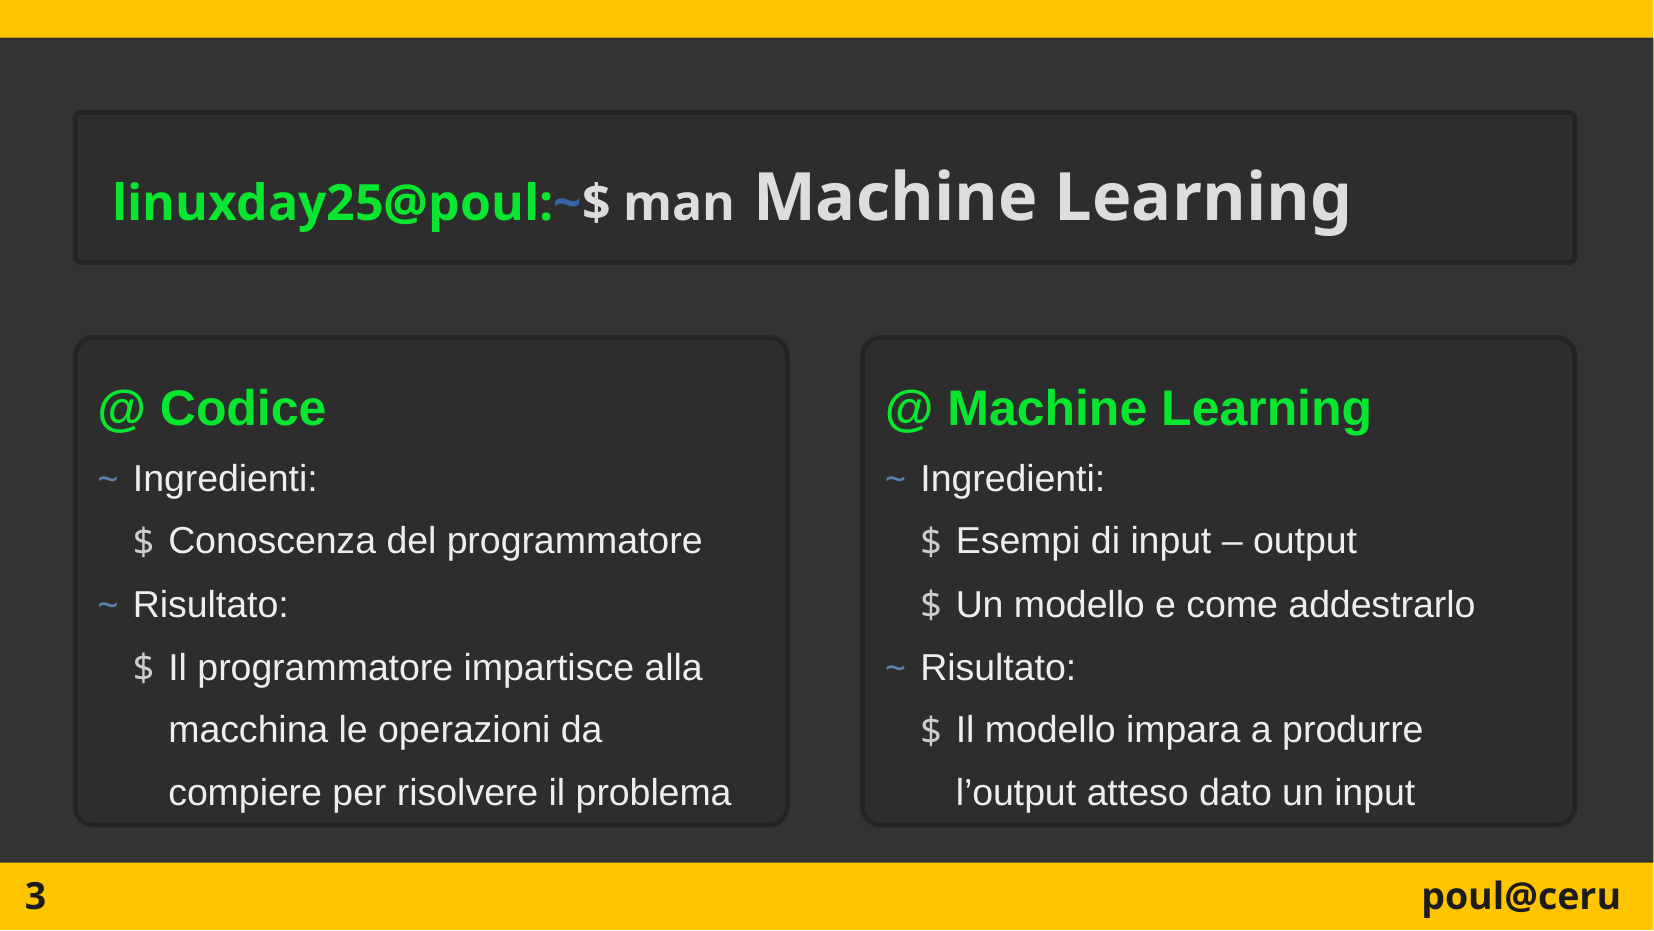

# linuxday25@poul:~$ man Machine Learning
@ Codice
Ingredienti:
Conoscenza del programmatore
Risultato:
Il programmatore impartisce alla macchina le operazioni da compiere per risolvere il problema
@ Machine Learning
Ingredienti:
Esempi di input – output
Un modello e come addestrarlo
Risultato:
Il modello impara a produrre l’output atteso dato un input
poul@ceru